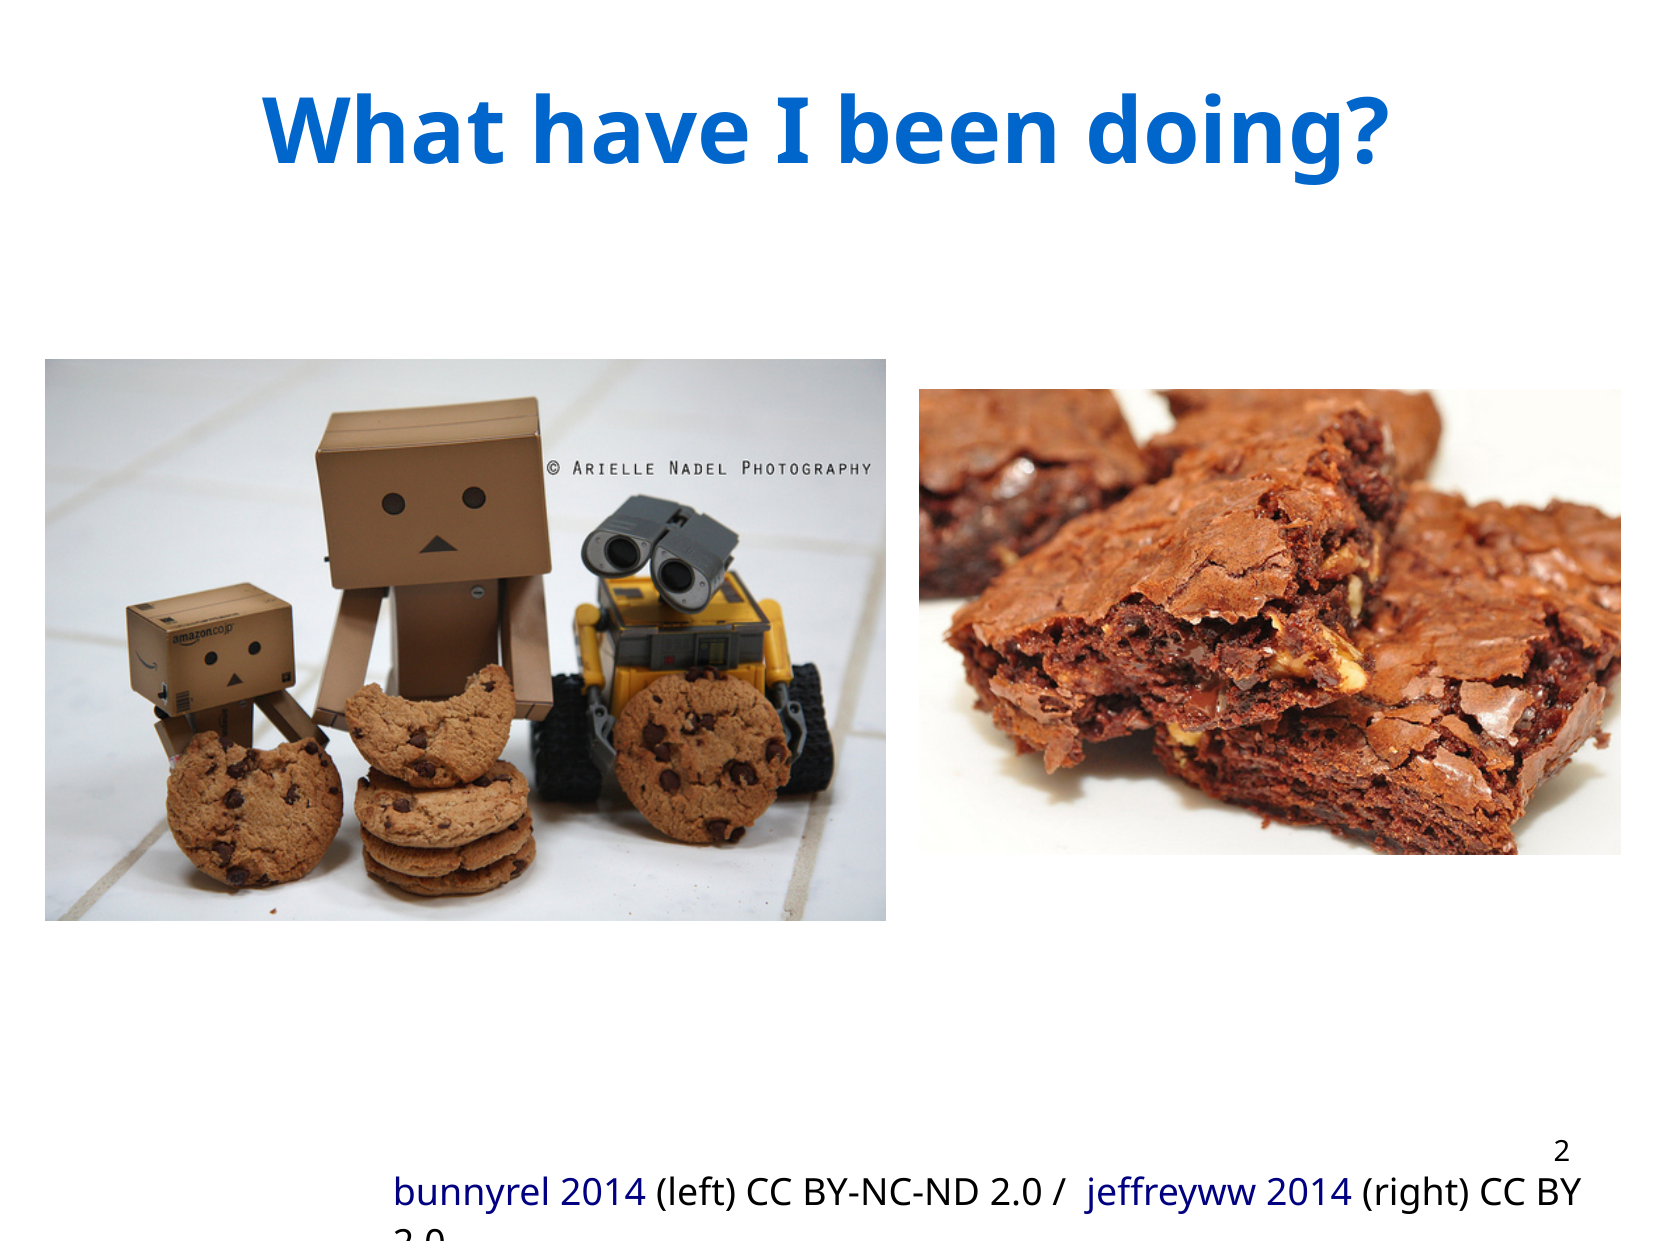

What have I been doing?
2
bunnyrel 2014 (left) CC BY-NC-ND 2.0 / jeffreyww 2014 (right) CC BY 2.0